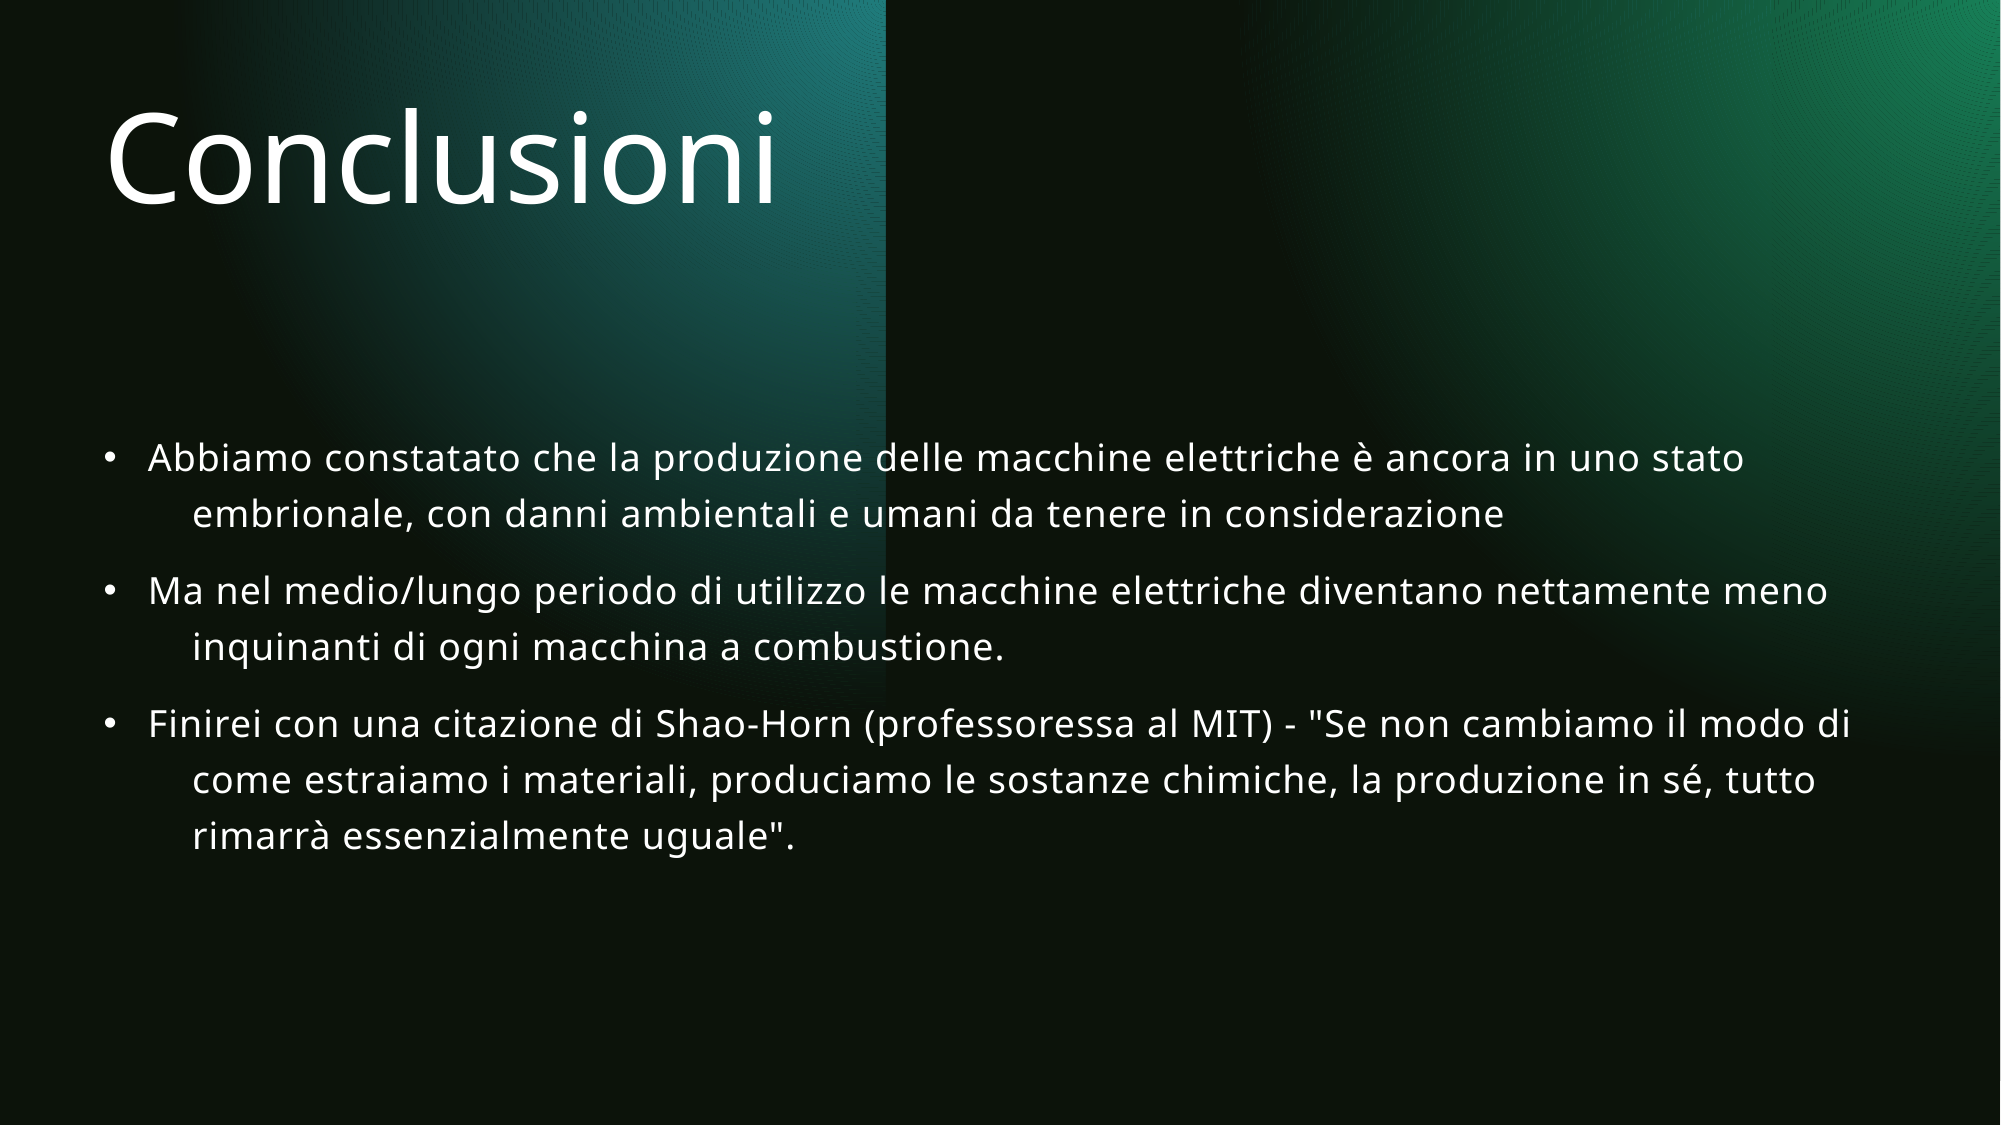

# Conclusioni
Abbiamo constatato che la produzione delle macchine elettriche è ancora in uno stato embrionale, con danni ambientali e umani da tenere in considerazione
Ma nel medio/lungo periodo di utilizzo le macchine elettriche diventano nettamente meno inquinanti di ogni macchina a combustione.
Finirei con una citazione di Shao-Horn (professoressa al MIT) - "Se non cambiamo il modo di come estraiamo i materiali, produciamo le sostanze chimiche, la produzione in sé, tutto rimarrà essenzialmente uguale".